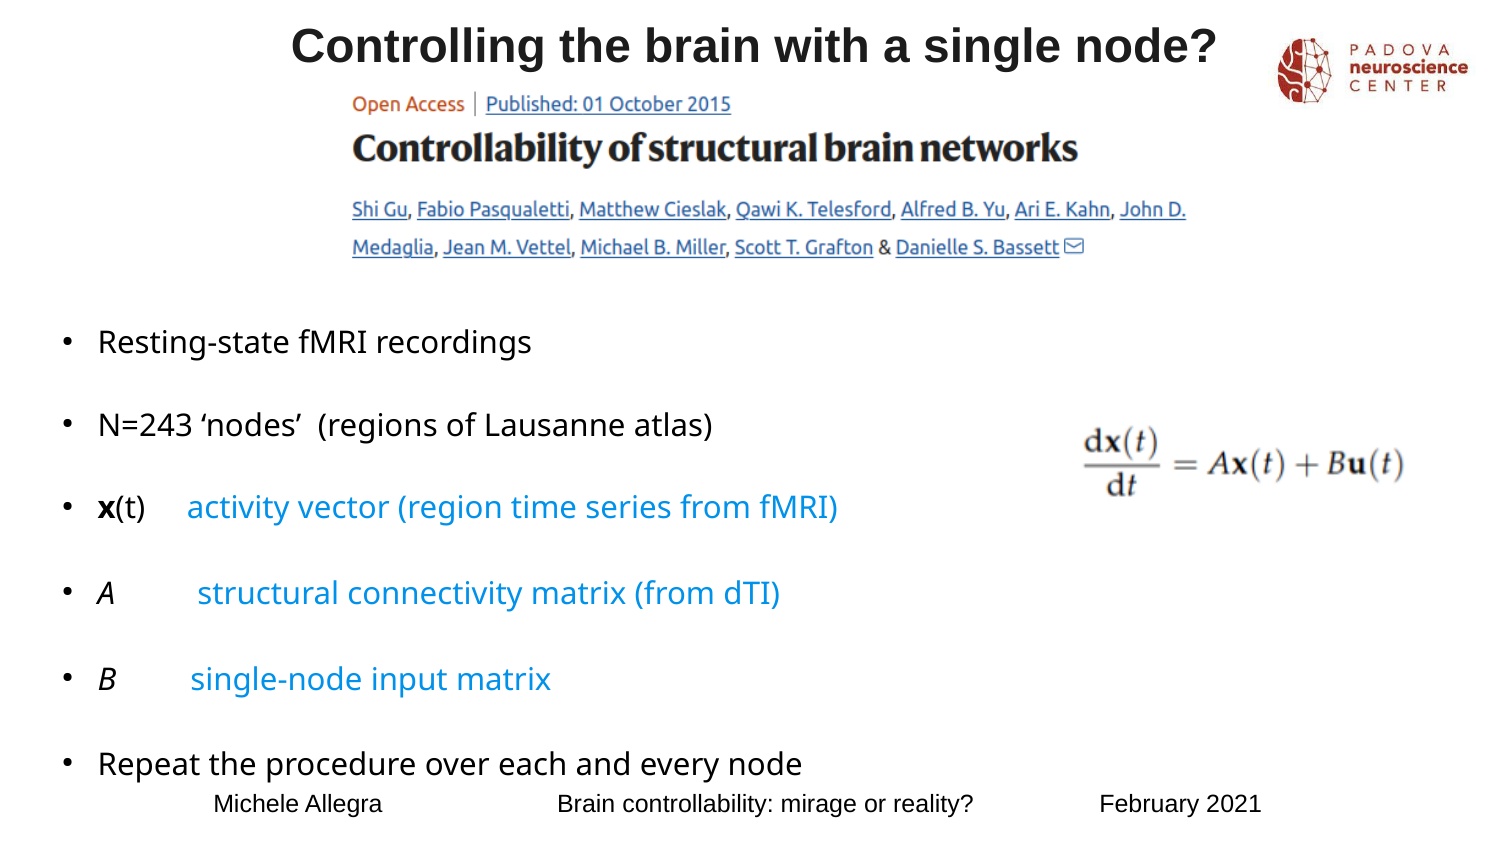

Controlling the brain with a single node?
Resting-state fMRI recordings
N=243 ‘nodes’ (regions of Lausanne atlas)
x(t) activity vector (region time series from fMRI)
A structural connectivity matrix (from dTI)
B single-node input matrix
Repeat the procedure over each and every node
Michele Allegra Brain controllability: mirage or reality? February 2021